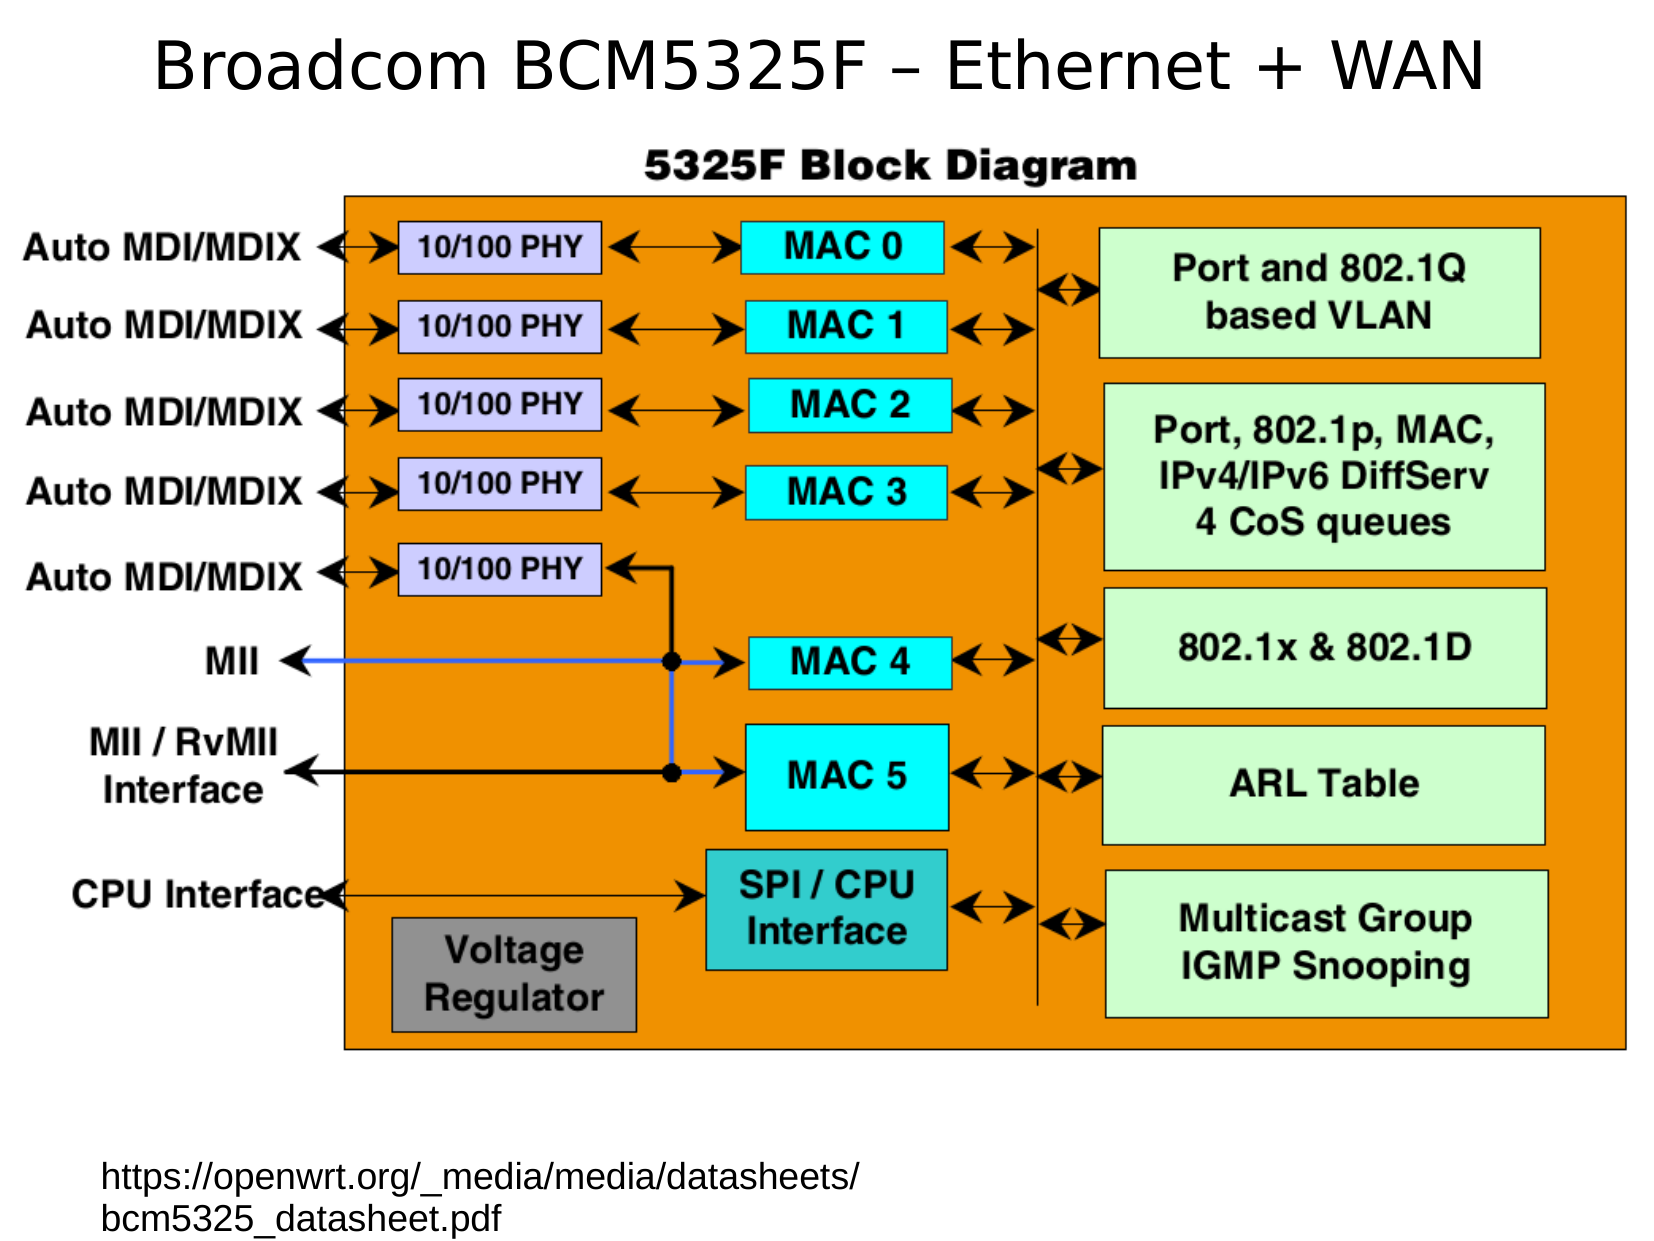

# Broadcom BCM5325F – Ethernet + WAN
https://openwrt.org/_media/media/datasheets/bcm5325_datasheet.pdf